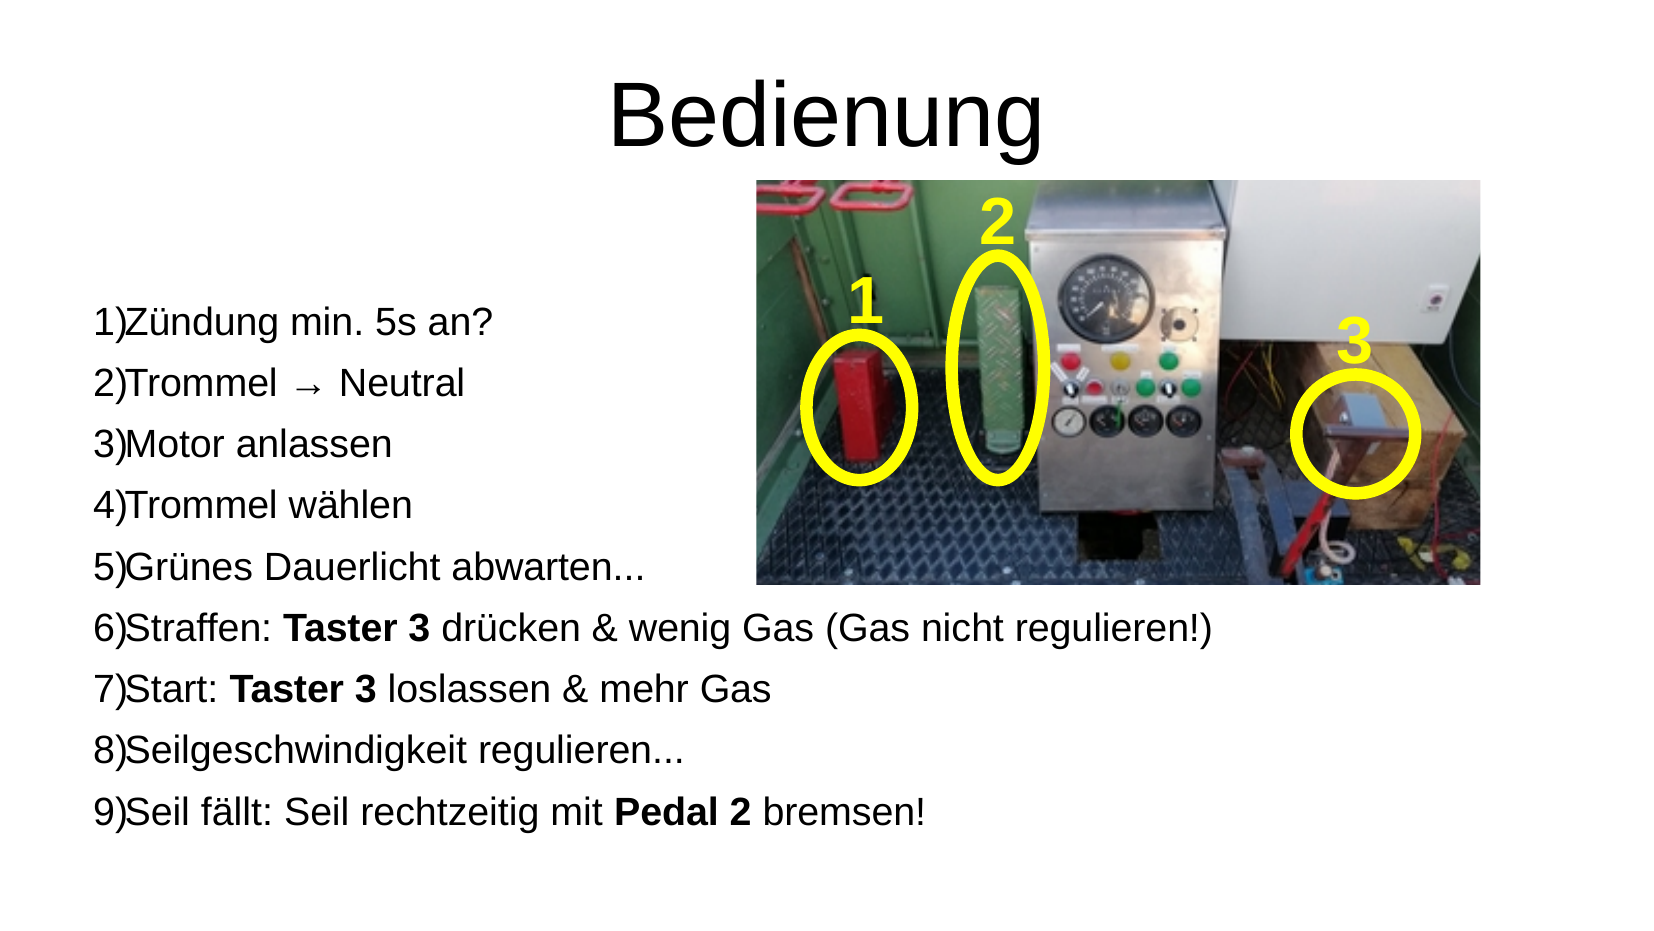

# Bedienung
2
1
3
Zündung min. 5s an?
Trommel → Neutral
Motor anlassen
Trommel wählen
Grünes Dauerlicht abwarten...
Straffen: Taster 3 drücken & wenig Gas (Gas nicht regulieren!)
Start: Taster 3 loslassen & mehr Gas
Seilgeschwindigkeit regulieren...
Seil fällt: Seil rechtzeitig mit Pedal 2 bremsen!